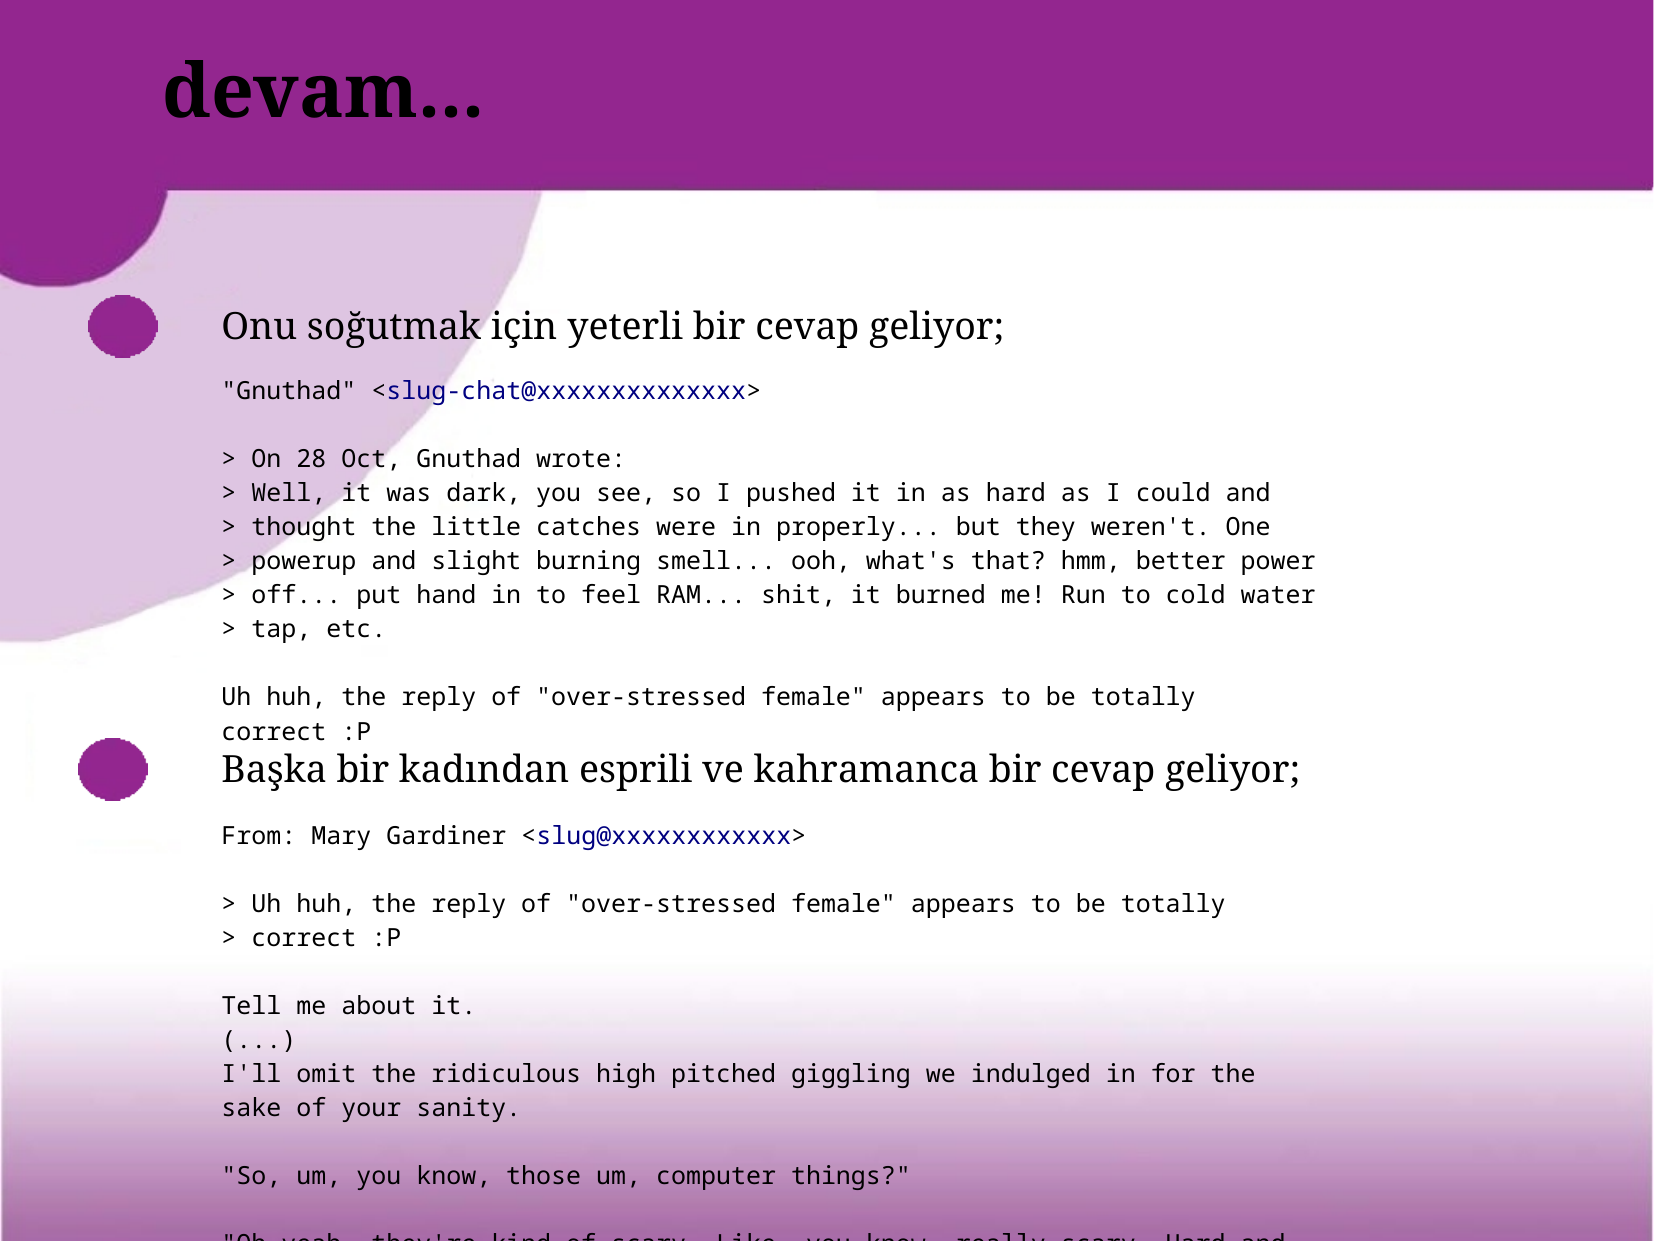

devam...
Onu soğutmak için yeterli bir cevap geliyor;
"Gnuthad" <slug-chat@xxxxxxxxxxxxxx>
> On 28 Oct, Gnuthad wrote:
> Well, it was dark, you see, so I pushed it in as hard as I could and
> thought the little catches were in properly... but they weren't. One
> powerup and slight burning smell... ooh, what's that? hmm, better power
> off... put hand in to feel RAM... shit, it burned me! Run to cold water
> tap, etc.
Uh huh, the reply of "over-stressed female" appears to be totally
correct :P
Başka bir kadından esprili ve kahramanca bir cevap geliyor;
From: Mary Gardiner <slug@xxxxxxxxxxxx>
> Uh huh, the reply of "over-stressed female" appears to be totally
> correct :P
Tell me about it.
(...)
I'll omit the ridiculous high pitched giggling we indulged in for the
sake of your sanity.
"So, um, you know, those um, computer things?"
"Oh yeah, they're kind of scary. Like, you know, really scary. Hard and
stuff. It makes me, like, stress, and stuff.